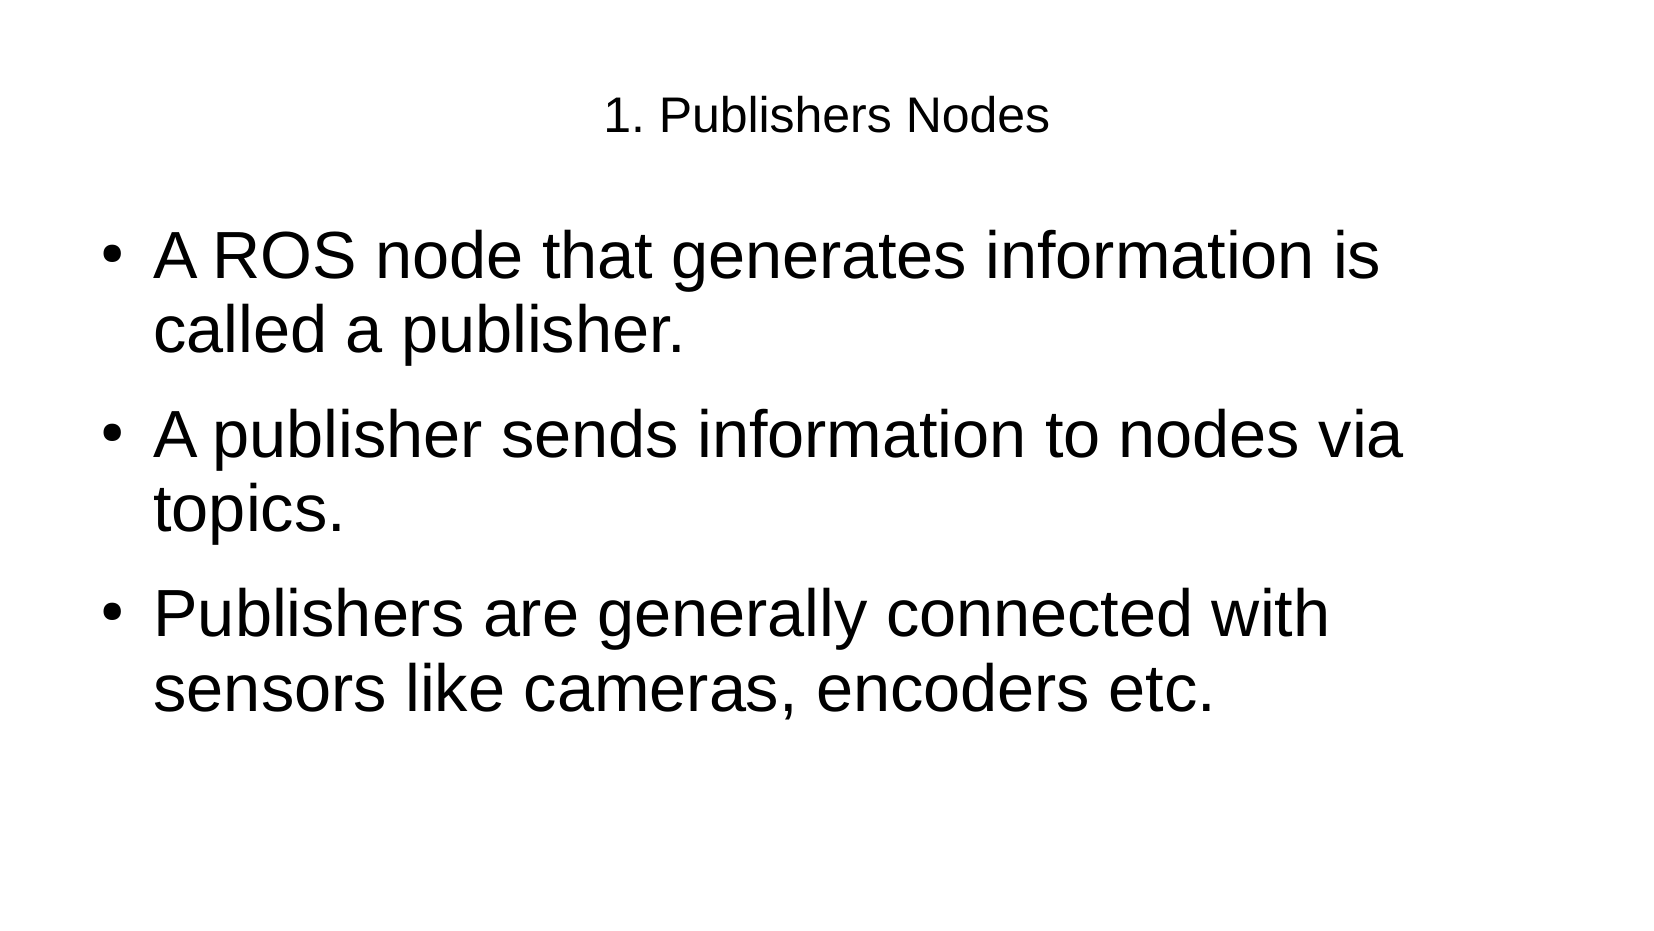

# 1. Publishers Nodes
A ROS node that generates information is called a publisher.
A publisher sends information to nodes via topics.
Publishers are generally connected with sensors like cameras, encoders etc.